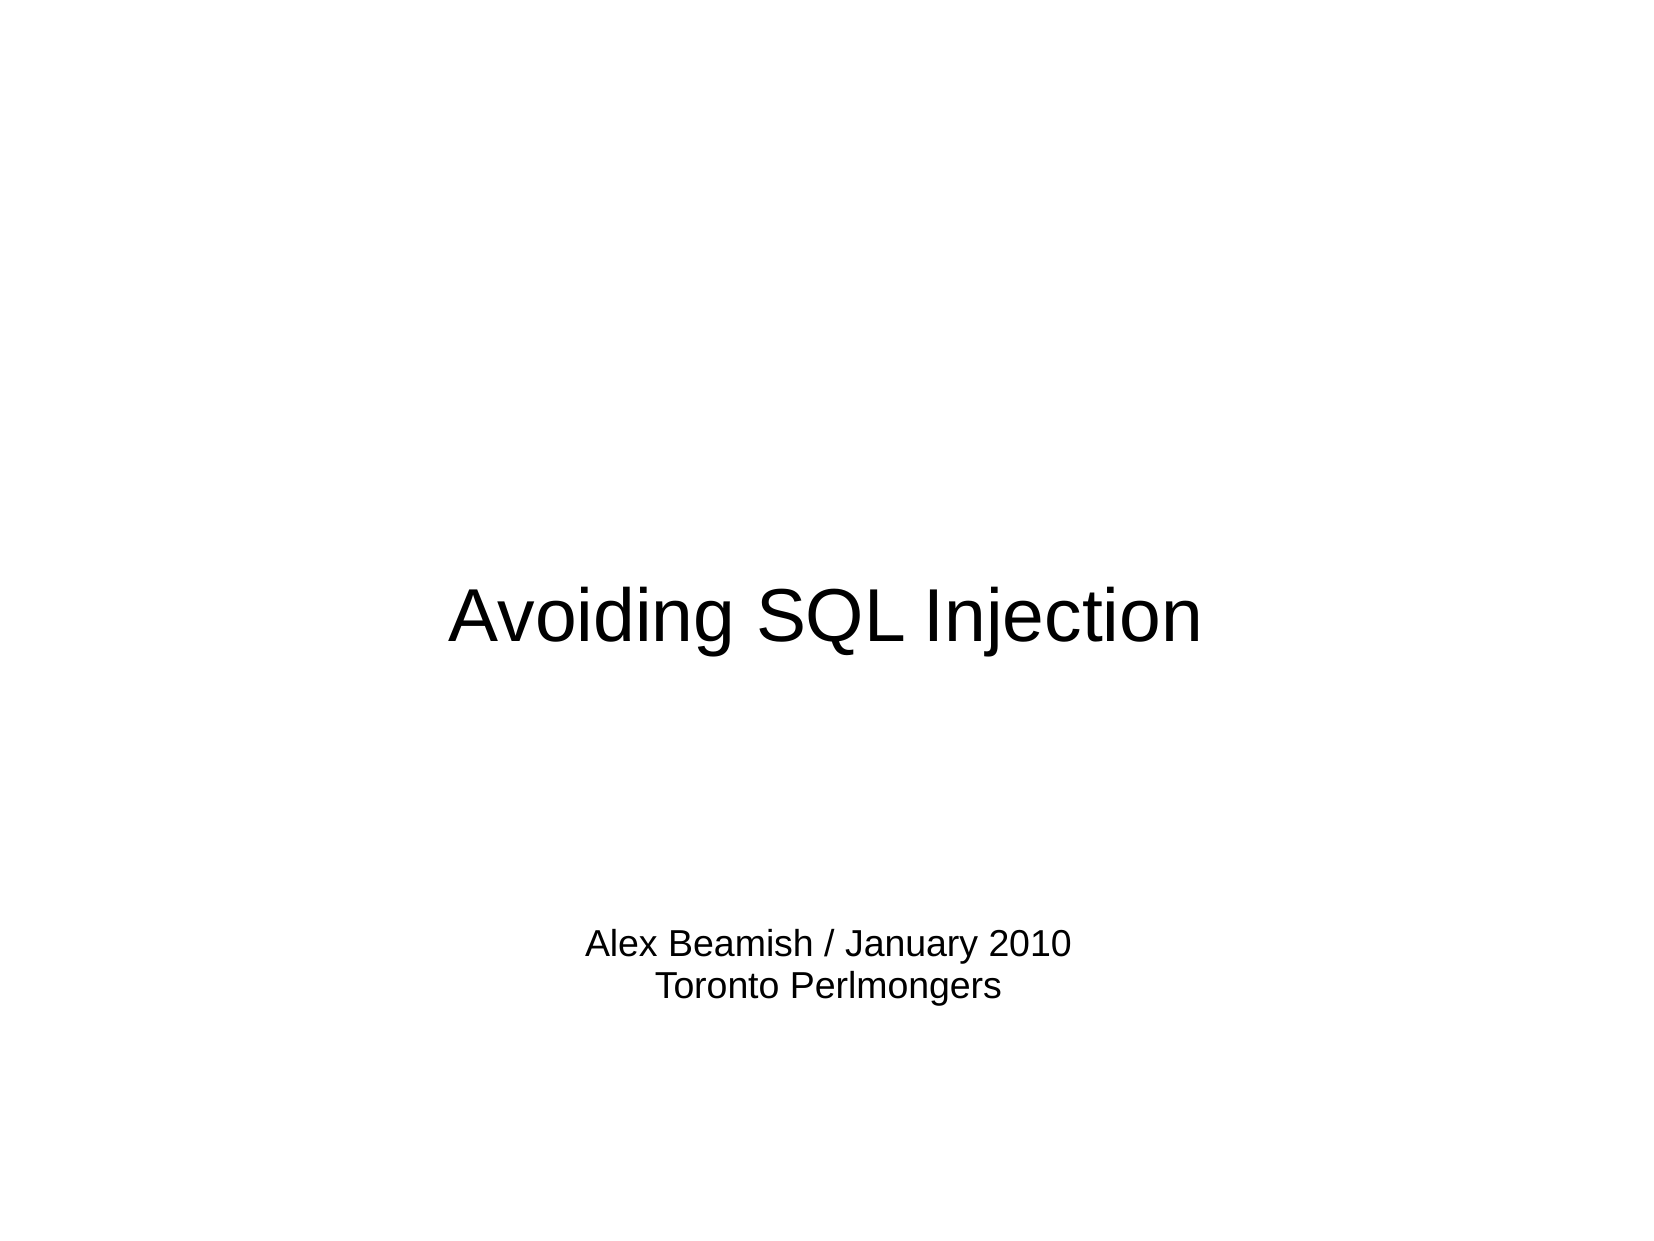

Avoiding SQL Injection
Alex Beamish / January 2010
Toronto Perlmongers